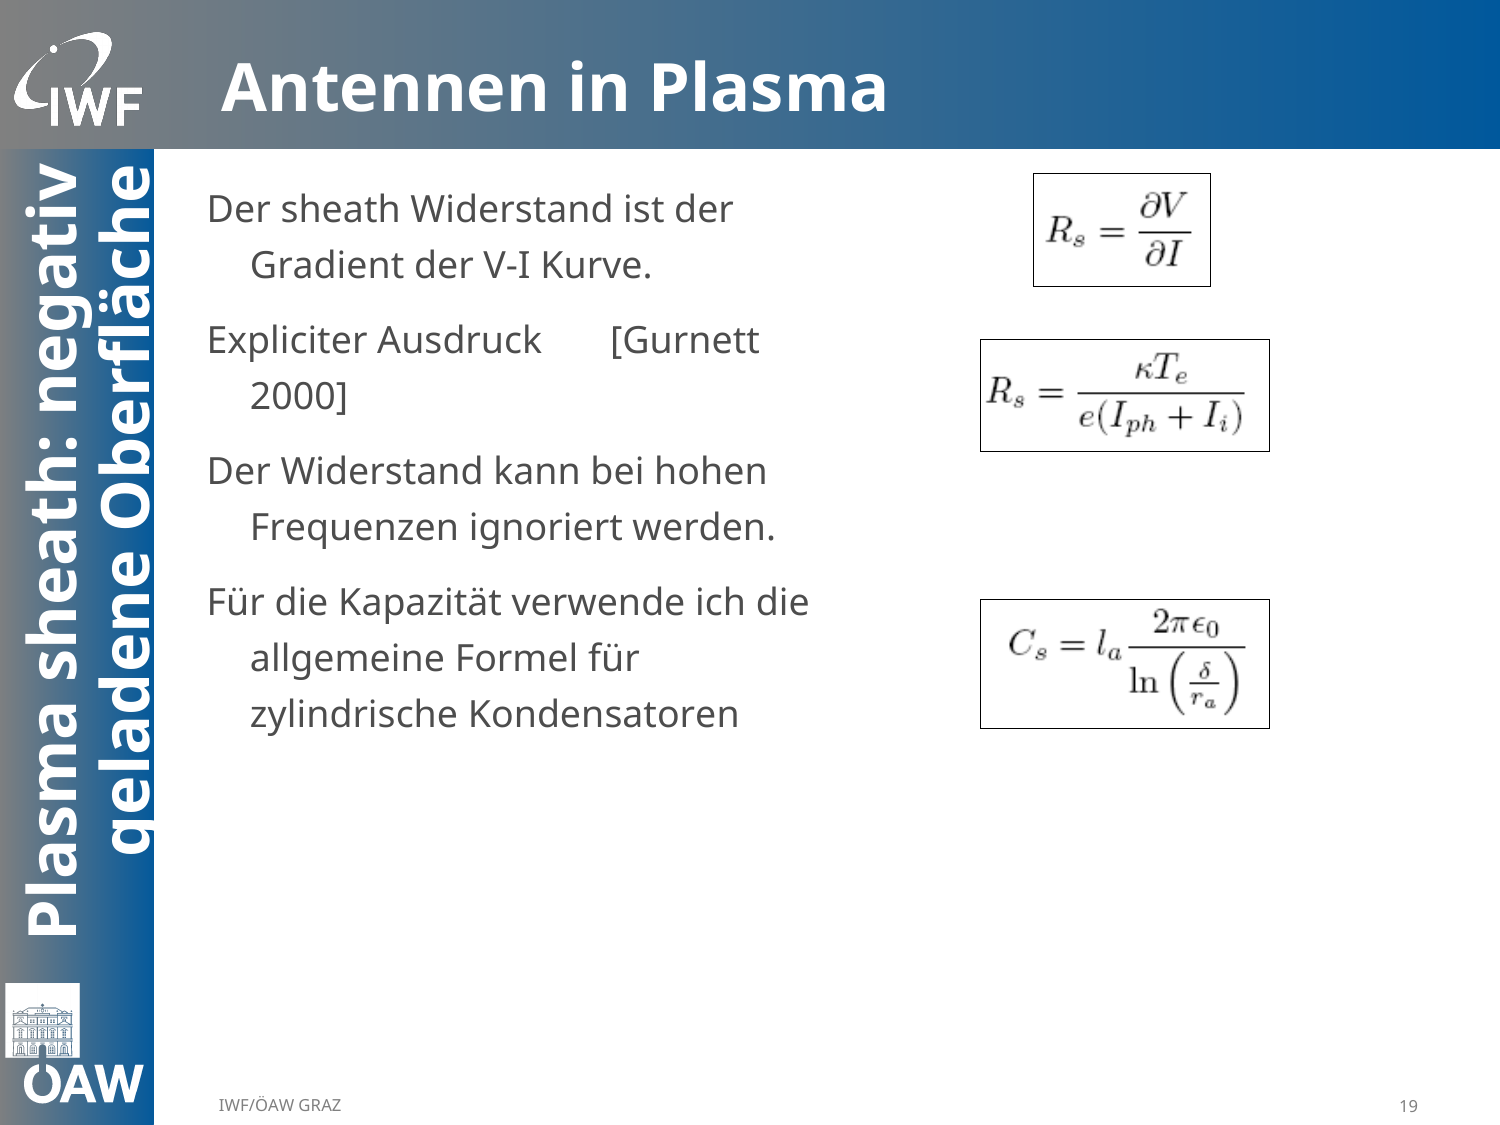

Antennen in Plasma
# Der sheath Widerstand ist der Gradient der V-I Kurve.
Expliciter Ausdruck [Gurnett 2000]
Der Widerstand kann bei hohen Frequenzen ignoriert werden.
Für die Kapazität verwende ich die allgemeine Formel für zylindrische Kondensatoren
Plasma sheath: negativ geladene Oberfläche
IWF/ÖAW GRAZ
19